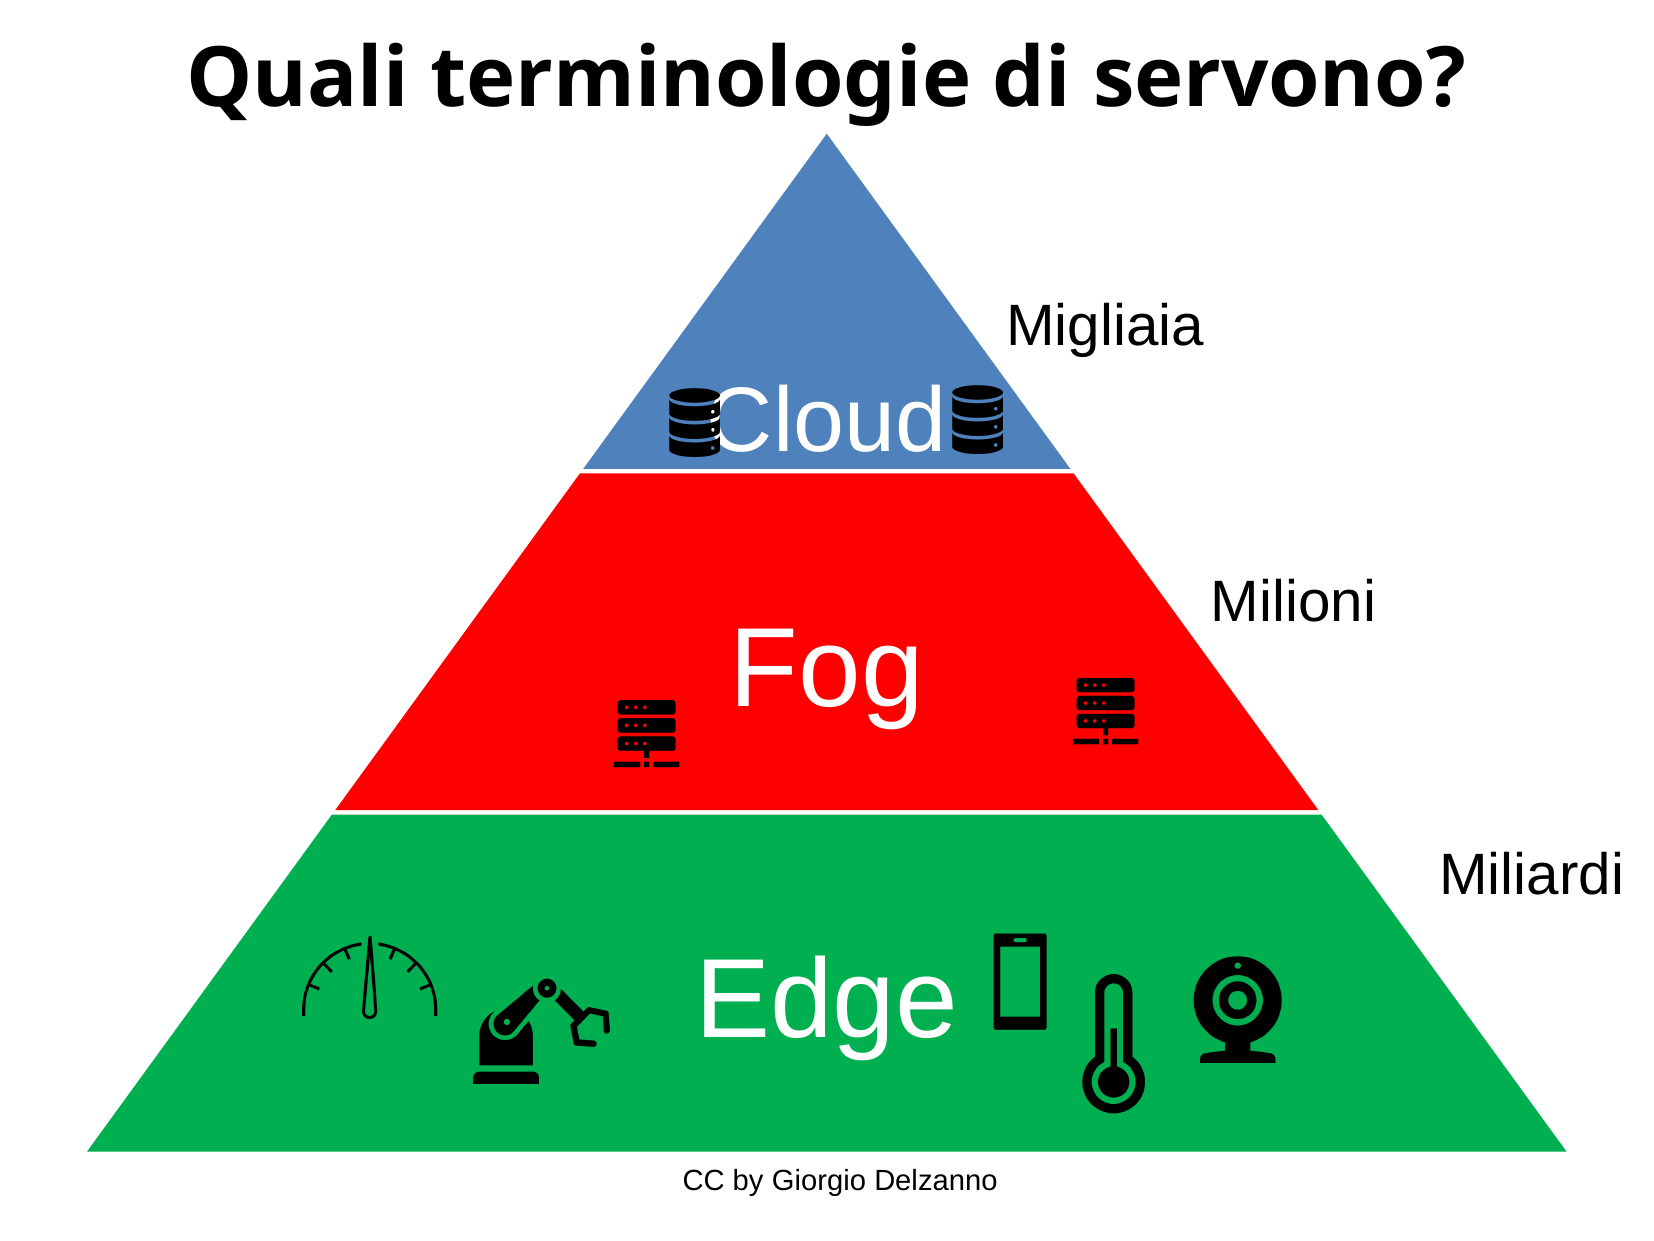

Quali terminologie di servono?
Cloud
Fog
Edge
Migliaia
Milioni
Miliardi
CC by Giorgio Delzanno